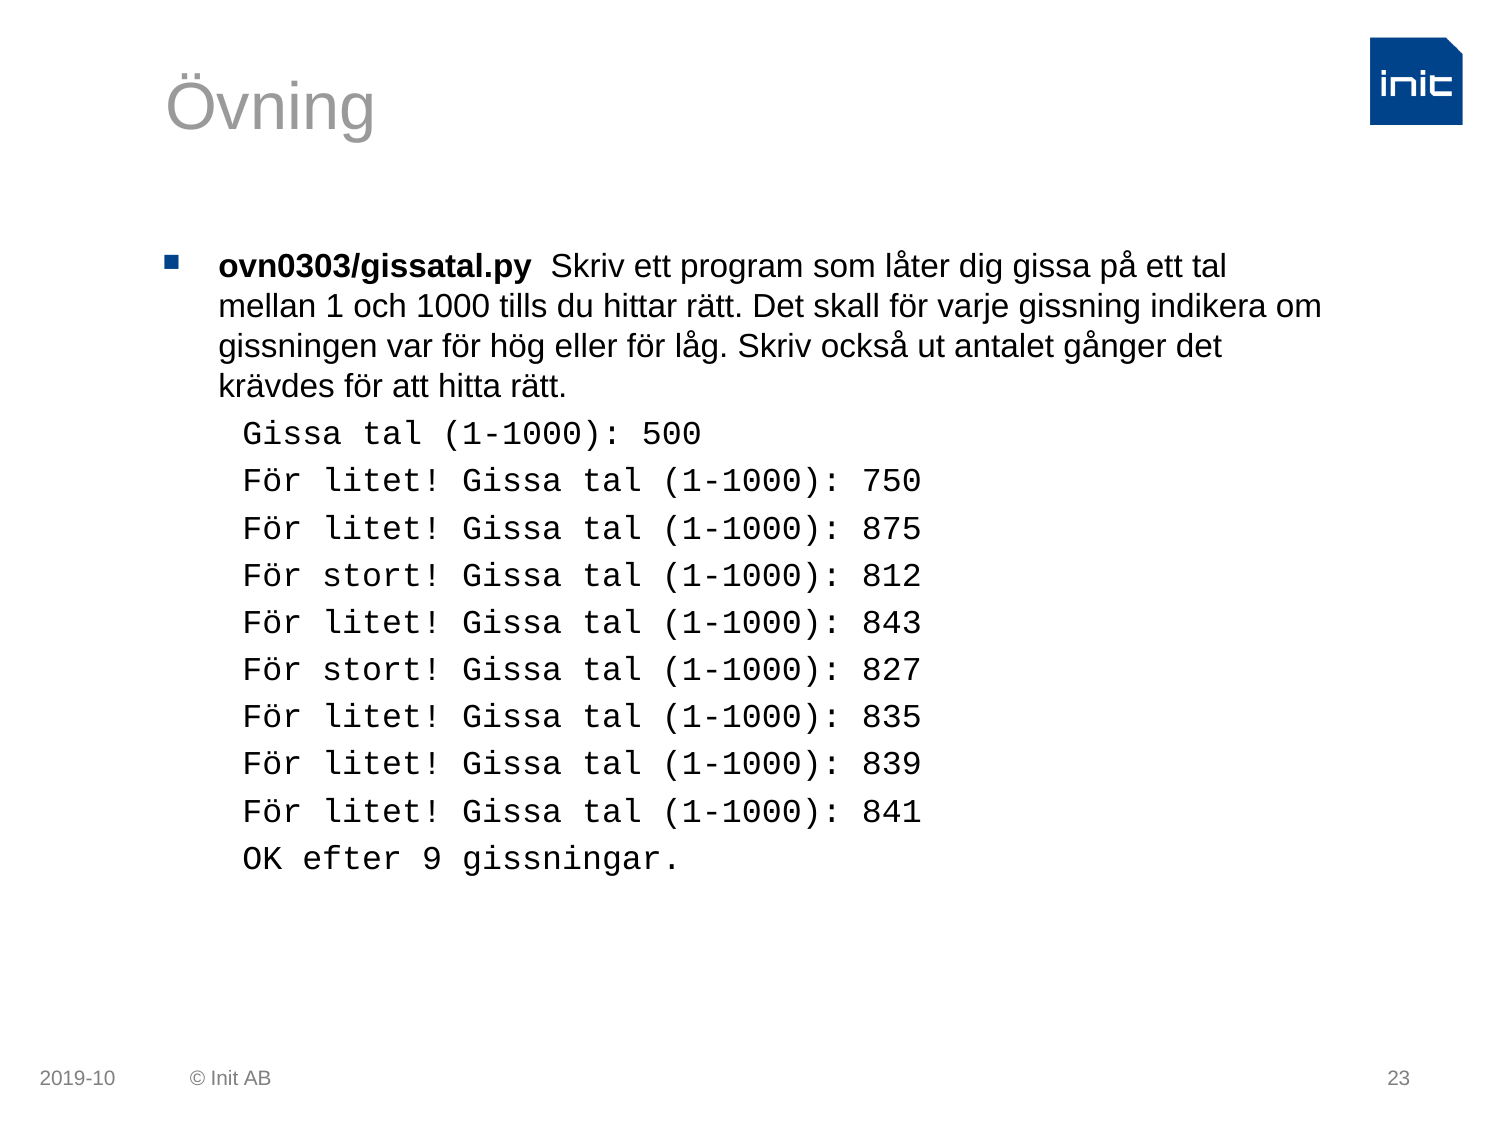

Övning
ovn0303/gissatal.py Skriv ett program som låter dig gissa på ett tal mellan 1 och 1000 tills du hittar rätt. Det skall för varje gissning indikera om gissningen var för hög eller för låg. Skriv också ut antalet gånger det krävdes för att hitta rätt.
Gissa tal (1-1000): 500
För litet! Gissa tal (1-1000): 750
För litet! Gissa tal (1-1000): 875
För stort! Gissa tal (1-1000): 812
För litet! Gissa tal (1-1000): 843
För stort! Gissa tal (1-1000): 827
För litet! Gissa tal (1-1000): 835
För litet! Gissa tal (1-1000): 839
För litet! Gissa tal (1-1000): 841
OK efter 9 gissningar.
2019-10
© Init AB